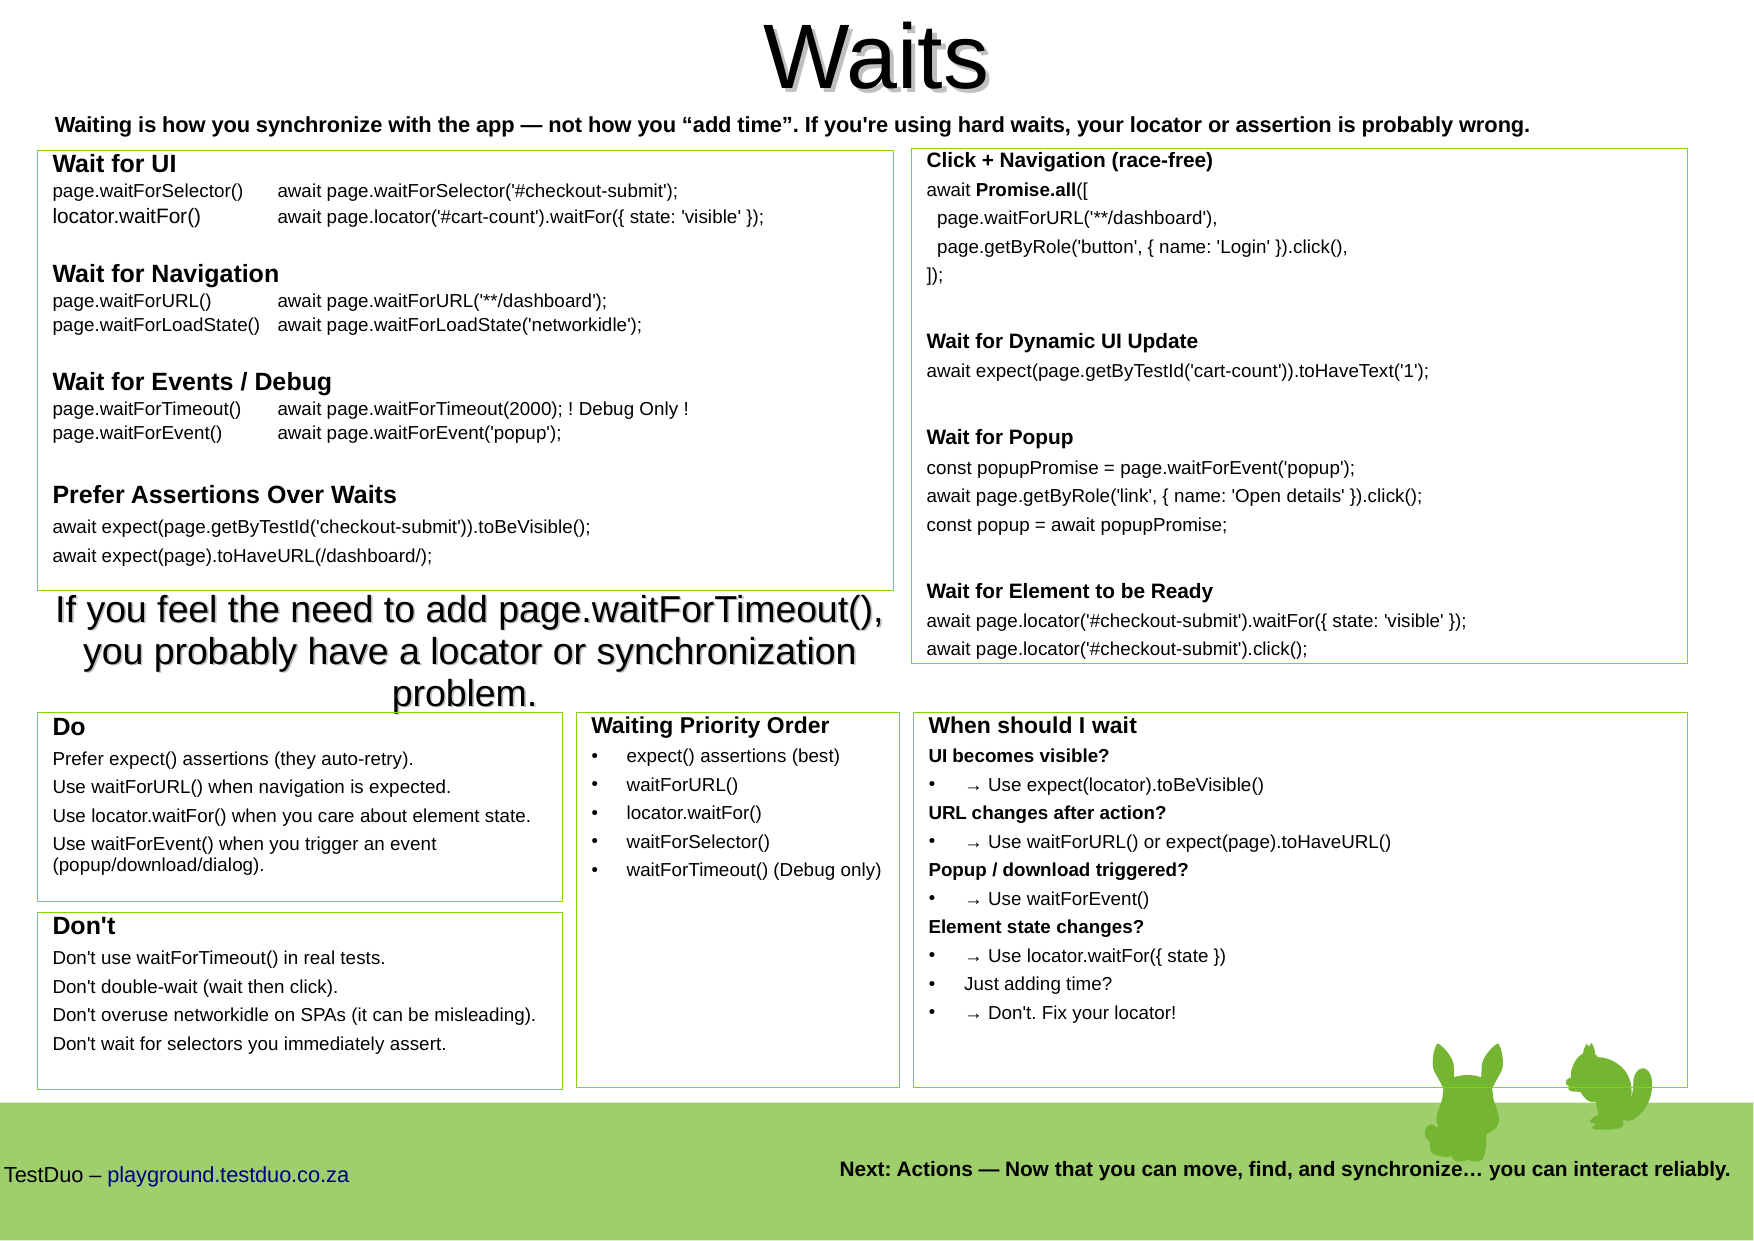

Waits
Waiting is how you synchronize with the app — not how you “add time”. If you're using hard waits, your locator or assertion is probably wrong.
Click + Navigation (race-free)
await Promise.all([
 page.waitForURL('**/dashboard'),
 page.getByRole('button', { name: 'Login' }).click(),
]);
Wait for Dynamic UI Update
await expect(page.getByTestId('cart-count')).toHaveText('1');
Wait for Popup
const popupPromise = page.waitForEvent('popup');
await page.getByRole('link', { name: 'Open details' }).click();
const popup = await popupPromise;
Wait for Element to be Ready
await page.locator('#checkout-submit').waitFor({ state: 'visible' });
await page.locator('#checkout-submit').click();
Wait for UI
page.waitForSelector()	await page.waitForSelector('#checkout-submit');
locator.waitFor()		await page.locator('#cart-count').waitFor({ state: 'visible' });
Wait for Navigation
page.waitForURL()	await page.waitForURL('**/dashboard');
page.waitForLoadState()	await page.waitForLoadState('networkidle');
Wait for Events / Debug
page.waitForTimeout()	await page.waitForTimeout(2000); ! Debug Only !
page.waitForEvent()	await page.waitForEvent('popup');
Prefer Assertions Over Waits
await expect(page.getByTestId('checkout-submit')).toBeVisible();
await expect(page).toHaveURL(/dashboard/);
If you feel the need to add page.waitForTimeout(),
you probably have a locator or synchronization problem.
Do
Prefer expect() assertions (they auto-retry).
Use waitForURL() when navigation is expected.
Use locator.waitFor() when you care about element state.
Use waitForEvent() when you trigger an event (popup/download/dialog).
Waiting Priority Order
expect() assertions (best)
waitForURL()
locator.waitFor()
waitForSelector()
waitForTimeout() (Debug only)
When should I wait
UI becomes visible?
→ Use expect(locator).toBeVisible()
URL changes after action?
→ Use waitForURL() or expect(page).toHaveURL()
Popup / download triggered?
→ Use waitForEvent()
Element state changes?
→ Use locator.waitFor({ state })
Just adding time?
→ Don't. Fix your locator!
Don't
Don't use waitForTimeout() in real tests.
Don't double-wait (wait then click).
Don't overuse networkidle on SPAs (it can be misleading).
Don't wait for selectors you immediately assert.
# TestDuo – playground.testduo.co.za
Next: Actions — Now that you can move, find, and synchronize… you can interact reliably.